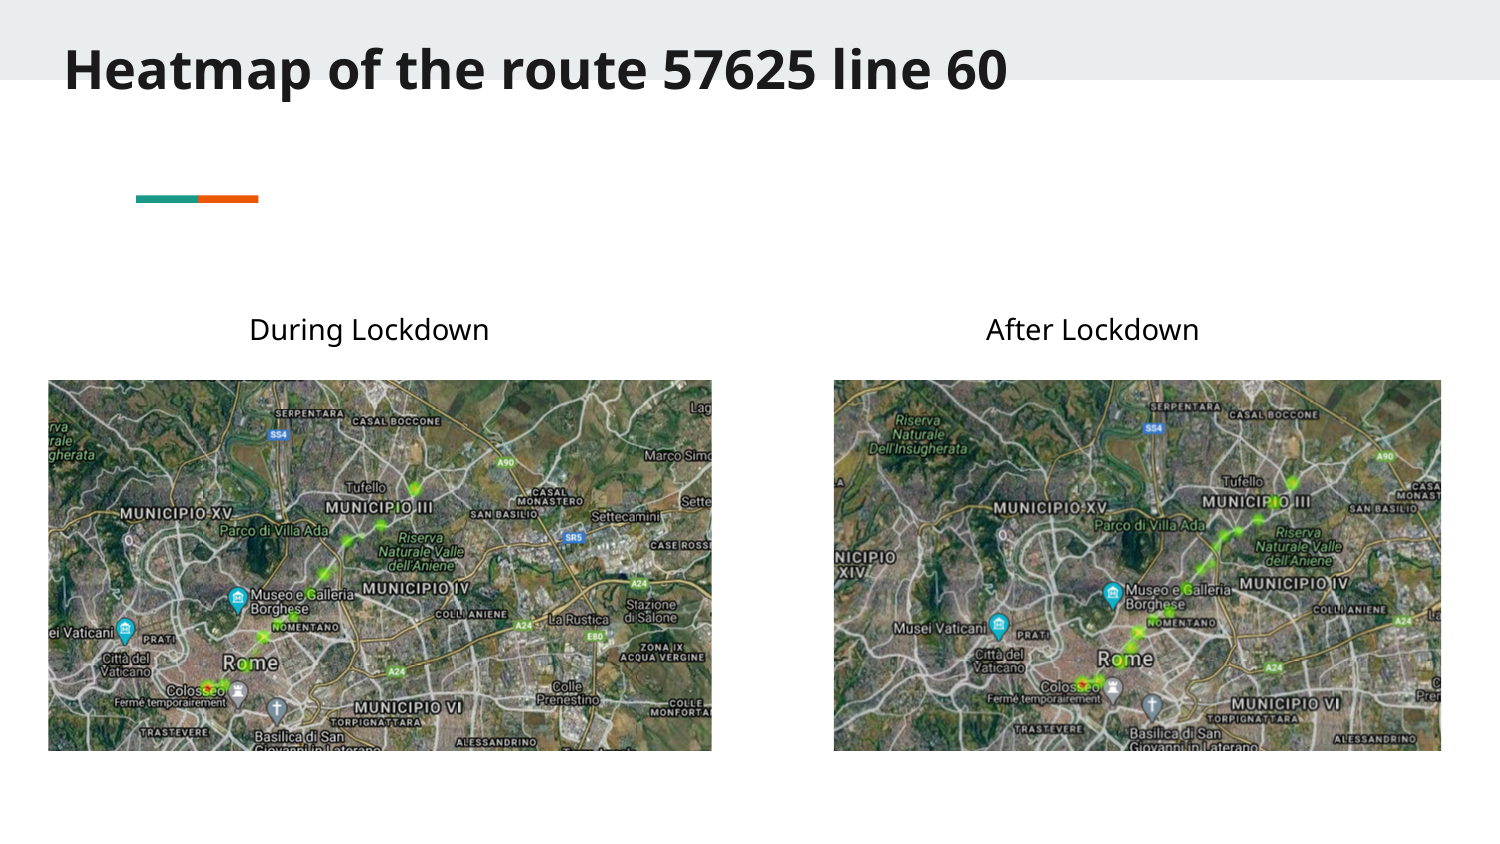

Heatmap of the route 57625 line 60
During Lockdown
After Lockdown